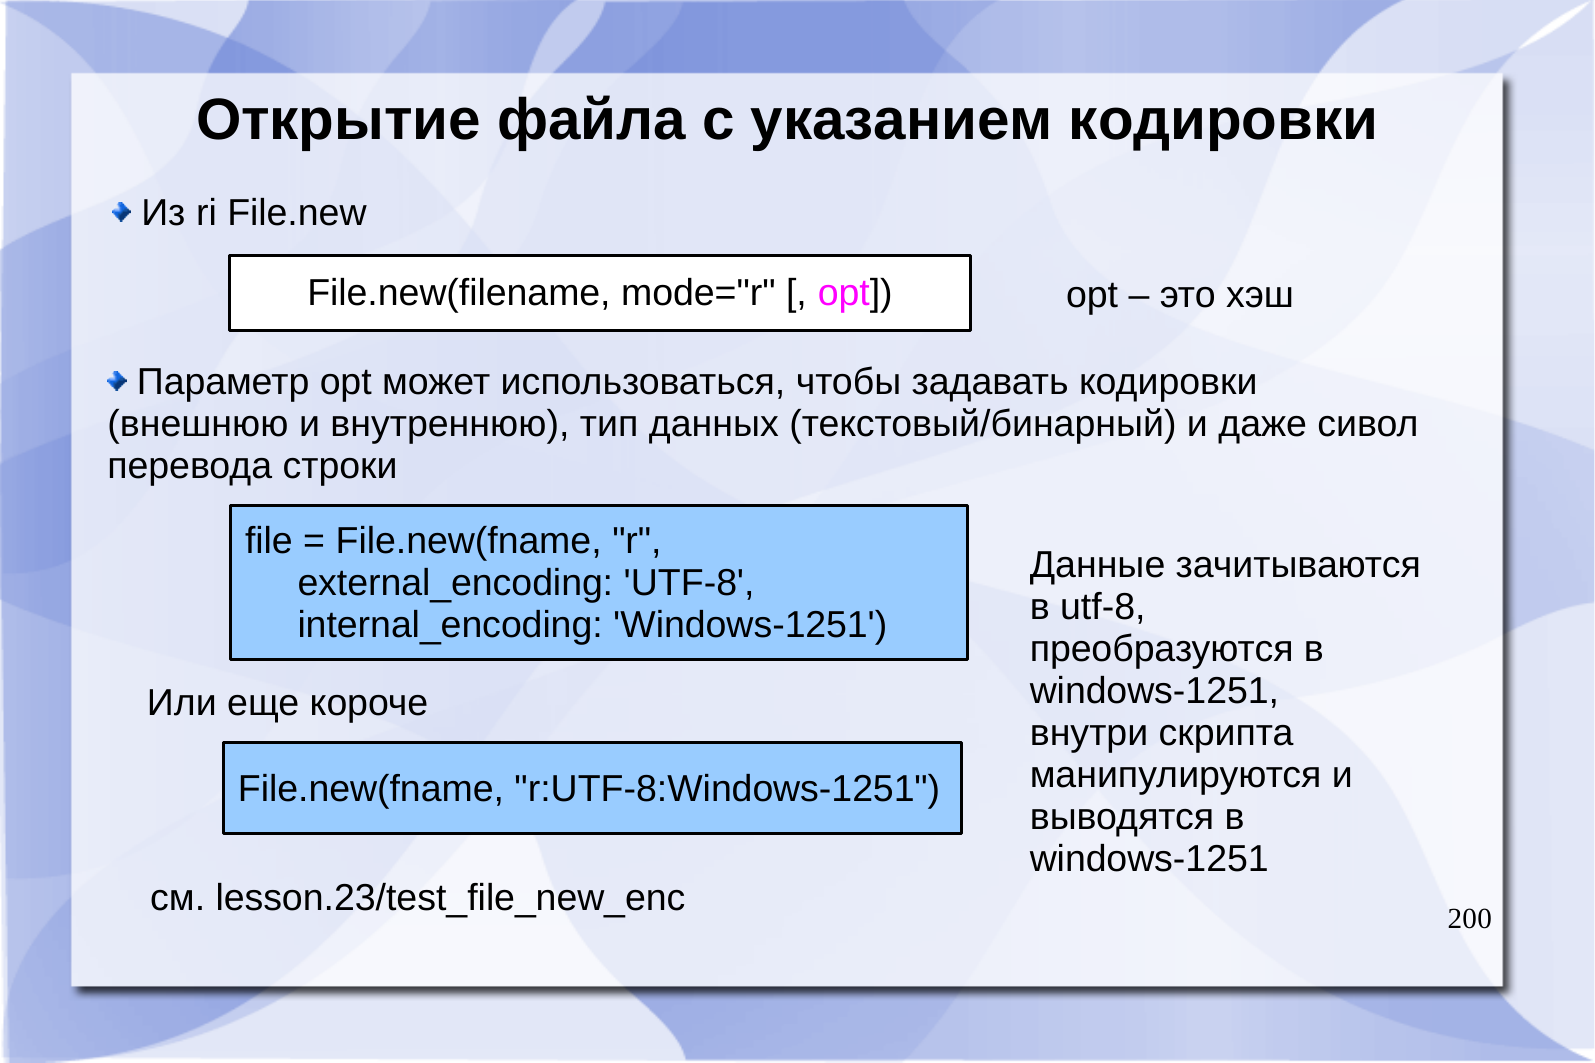

# Открытие файла с указанием кодировки
 Из ri File.new
File.new(filename, mode="r" [, opt])
opt – это хэш
 Параметр opt может использоваться, чтобы задавать кодировки (внешнюю и внутреннюю), тип данных (текстовый/бинарный) и даже сивол перевода строки
file = File.new(fname, "r",
 external_encoding: 'UTF-8',
 internal_encoding: 'Windows-1251')
Данные зачитываются в utf-8,
преобразуются в windows-1251,
внутри скрипта манипулируются и выводятся в
windows-1251
Или еще короче
File.new(fname, "r:UTF-8:Windows-1251")
см. lesson.23/test_file_new_enc
200